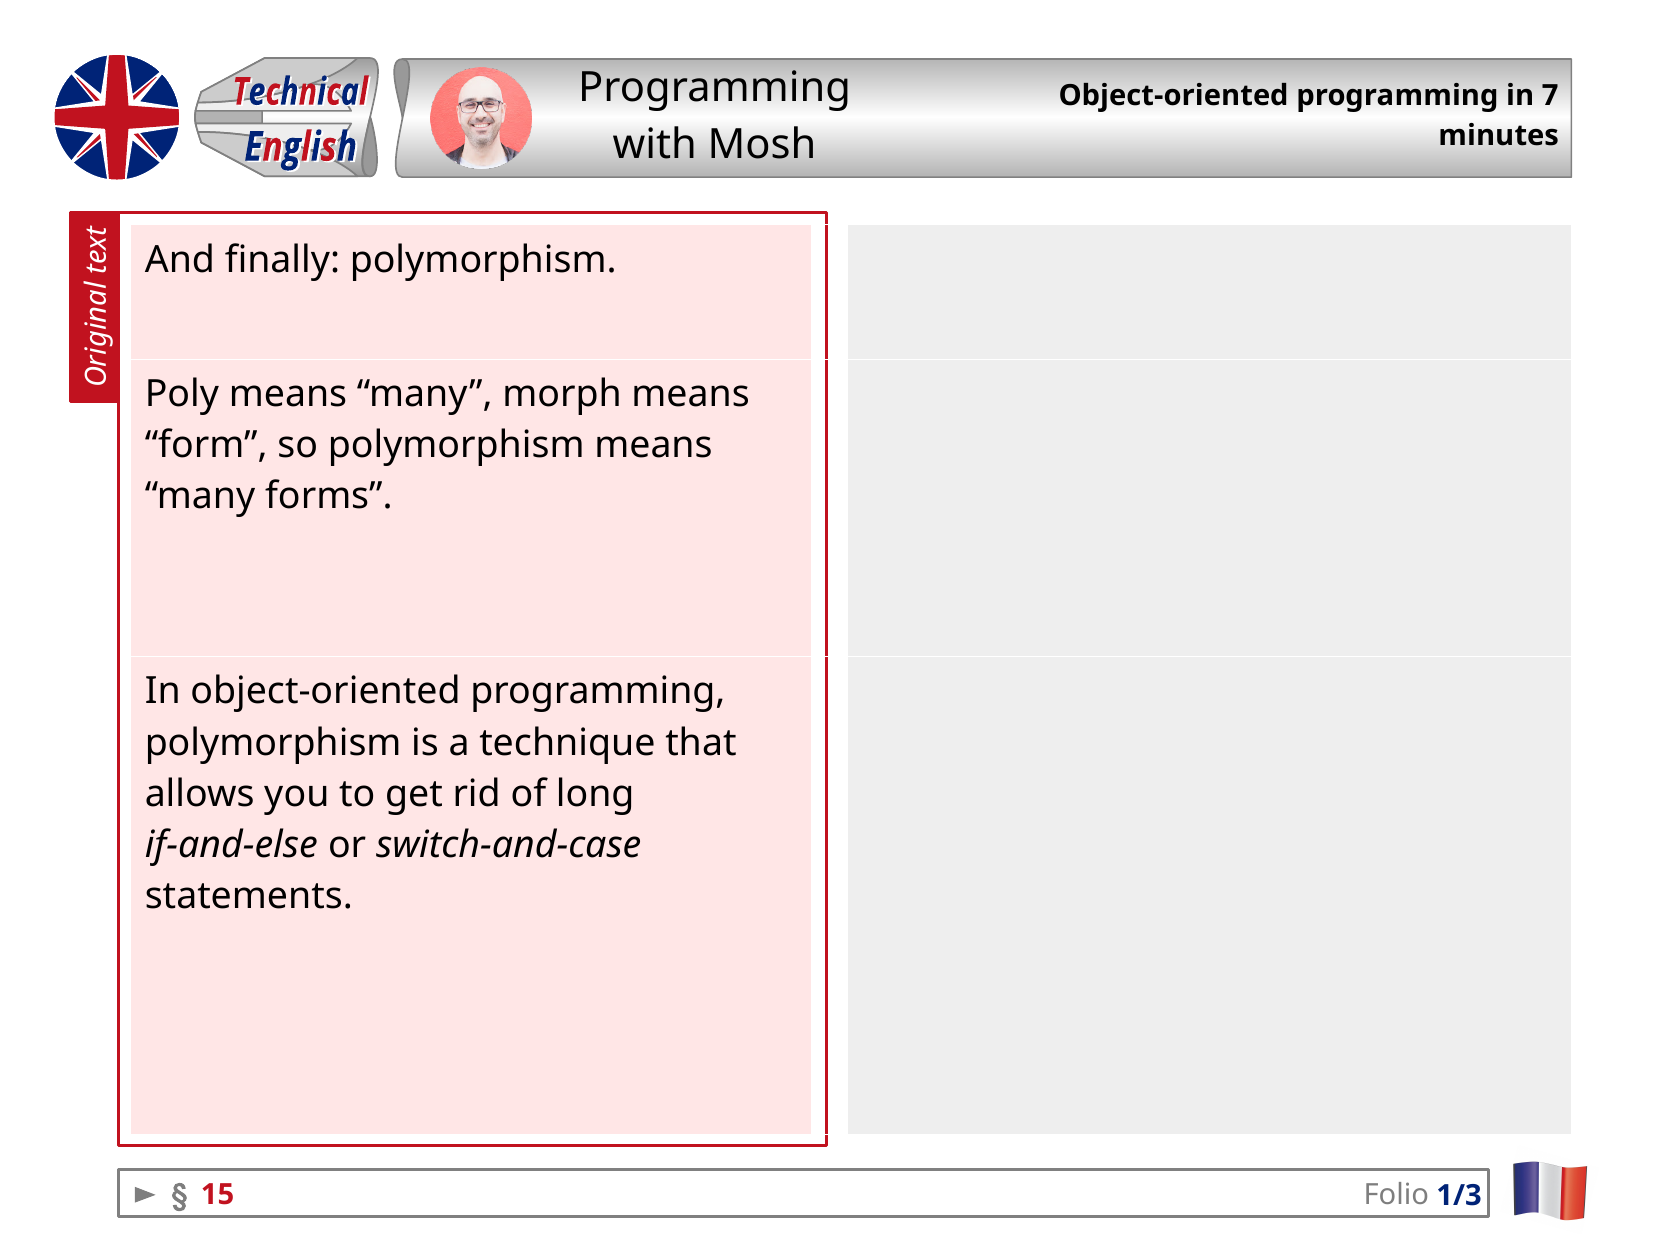

#
| And finally: polymorphism. | | |
| --- | --- | --- |
| Poly means “many”, morph means “form”, so polymorphism means “many forms”. | | |
| In object-oriented programming, polymorphism is a technique that allows you to get rid of long if‑and‑else or switch‑and‑case statements. | | |
15
1/3